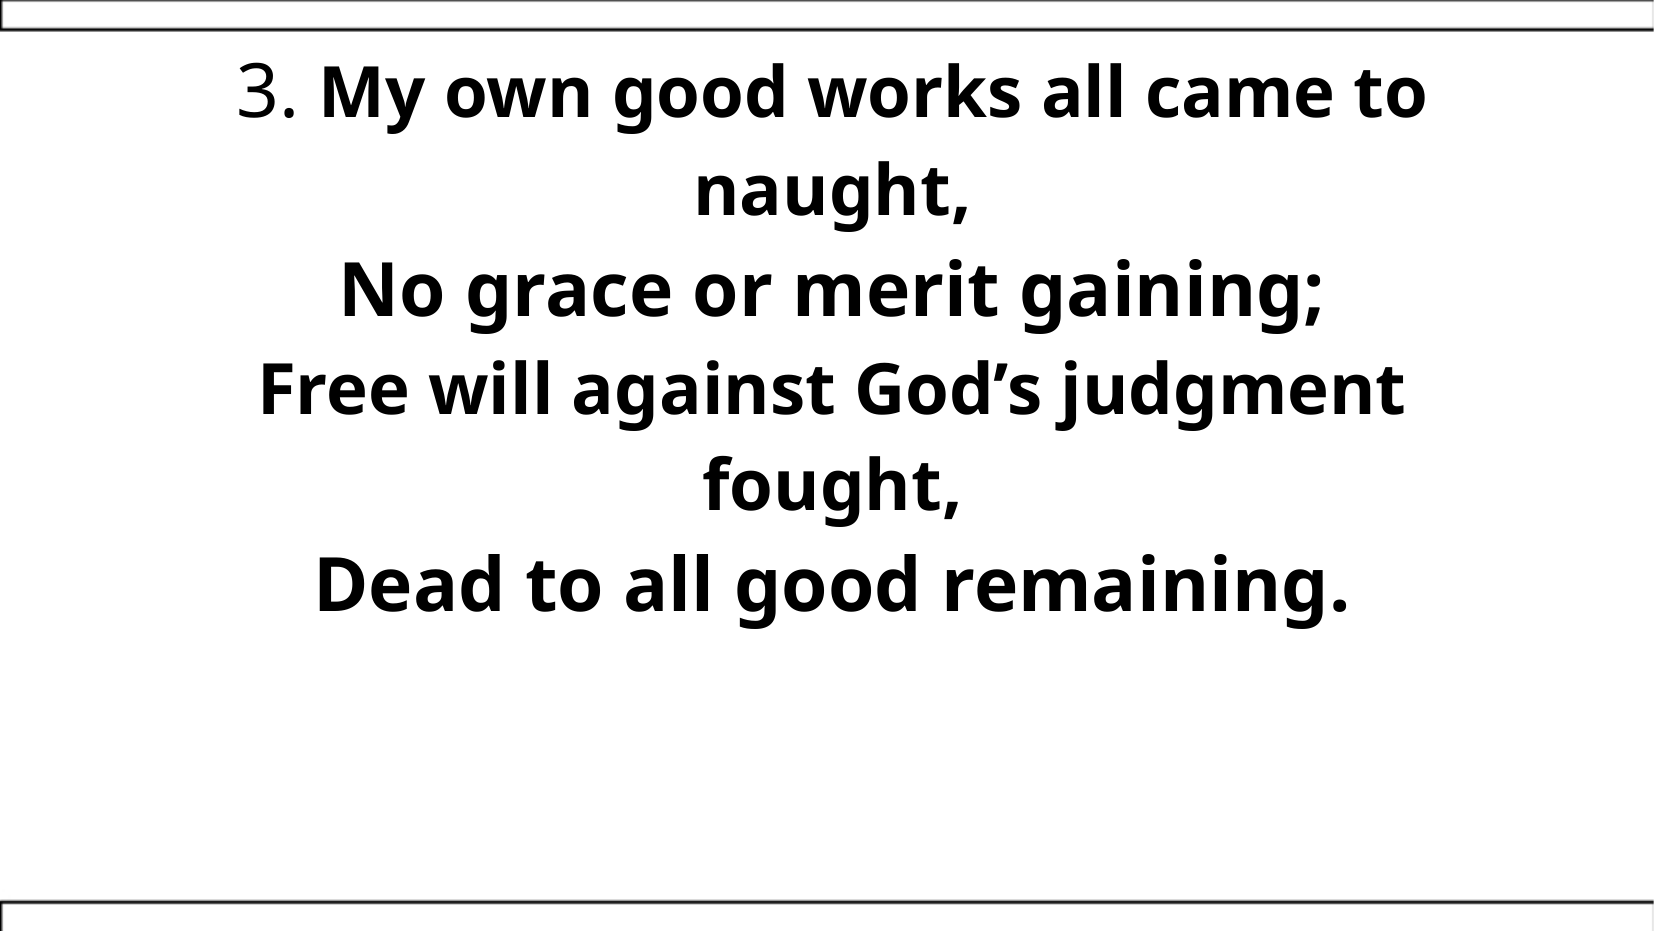

3. My own good works all came to naught,
No grace or merit gaining;
Free will against God’s judgment fought,
Dead to all good remaining.